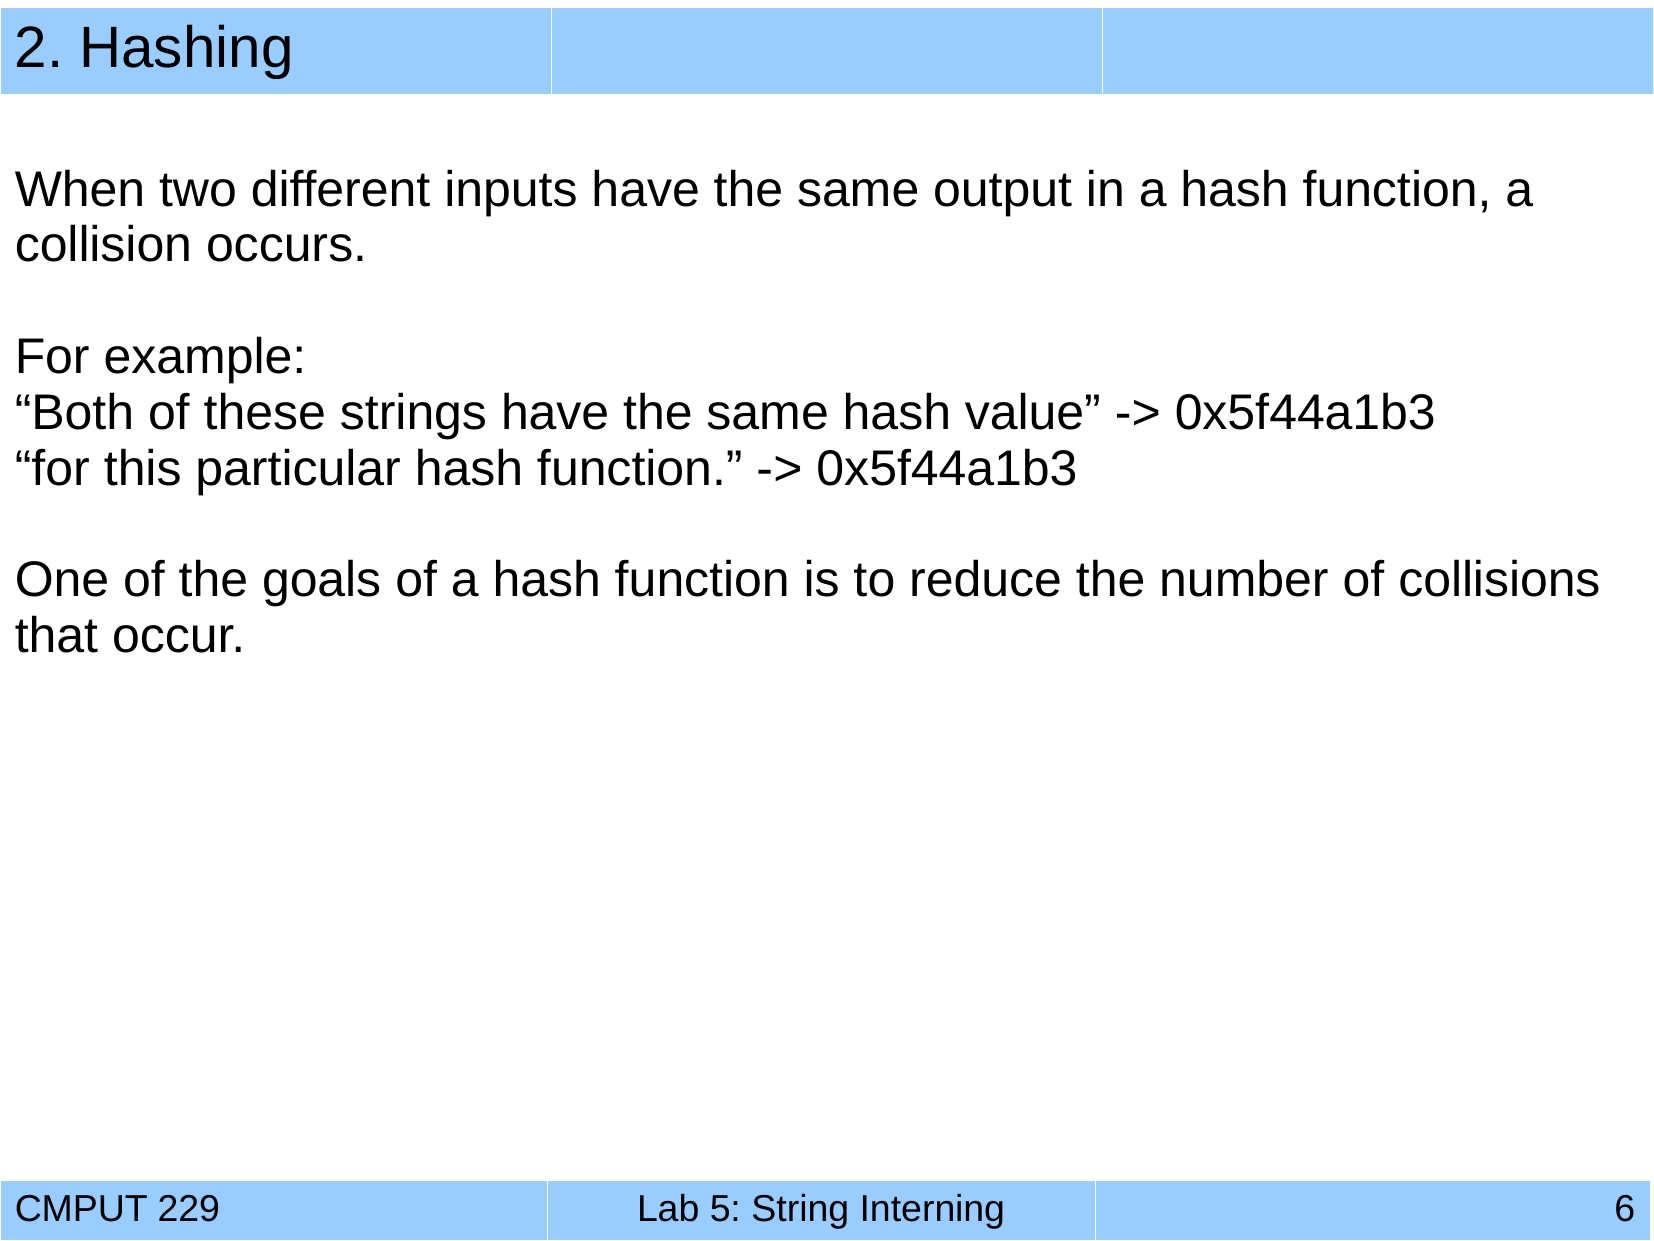

| 2. Hashing | | |
| --- | --- | --- |
When two different inputs have the same output in a hash function, a collision occurs.
For example:
“Both of these strings have the same hash value” -> 0x5f44a1b3
“for this particular hash function.” -> 0x5f44a1b3
One of the goals of a hash function is to reduce the number of collisions that occur.
| CMPUT 229 | Lab 5: String Interning | |
| --- | --- | --- |